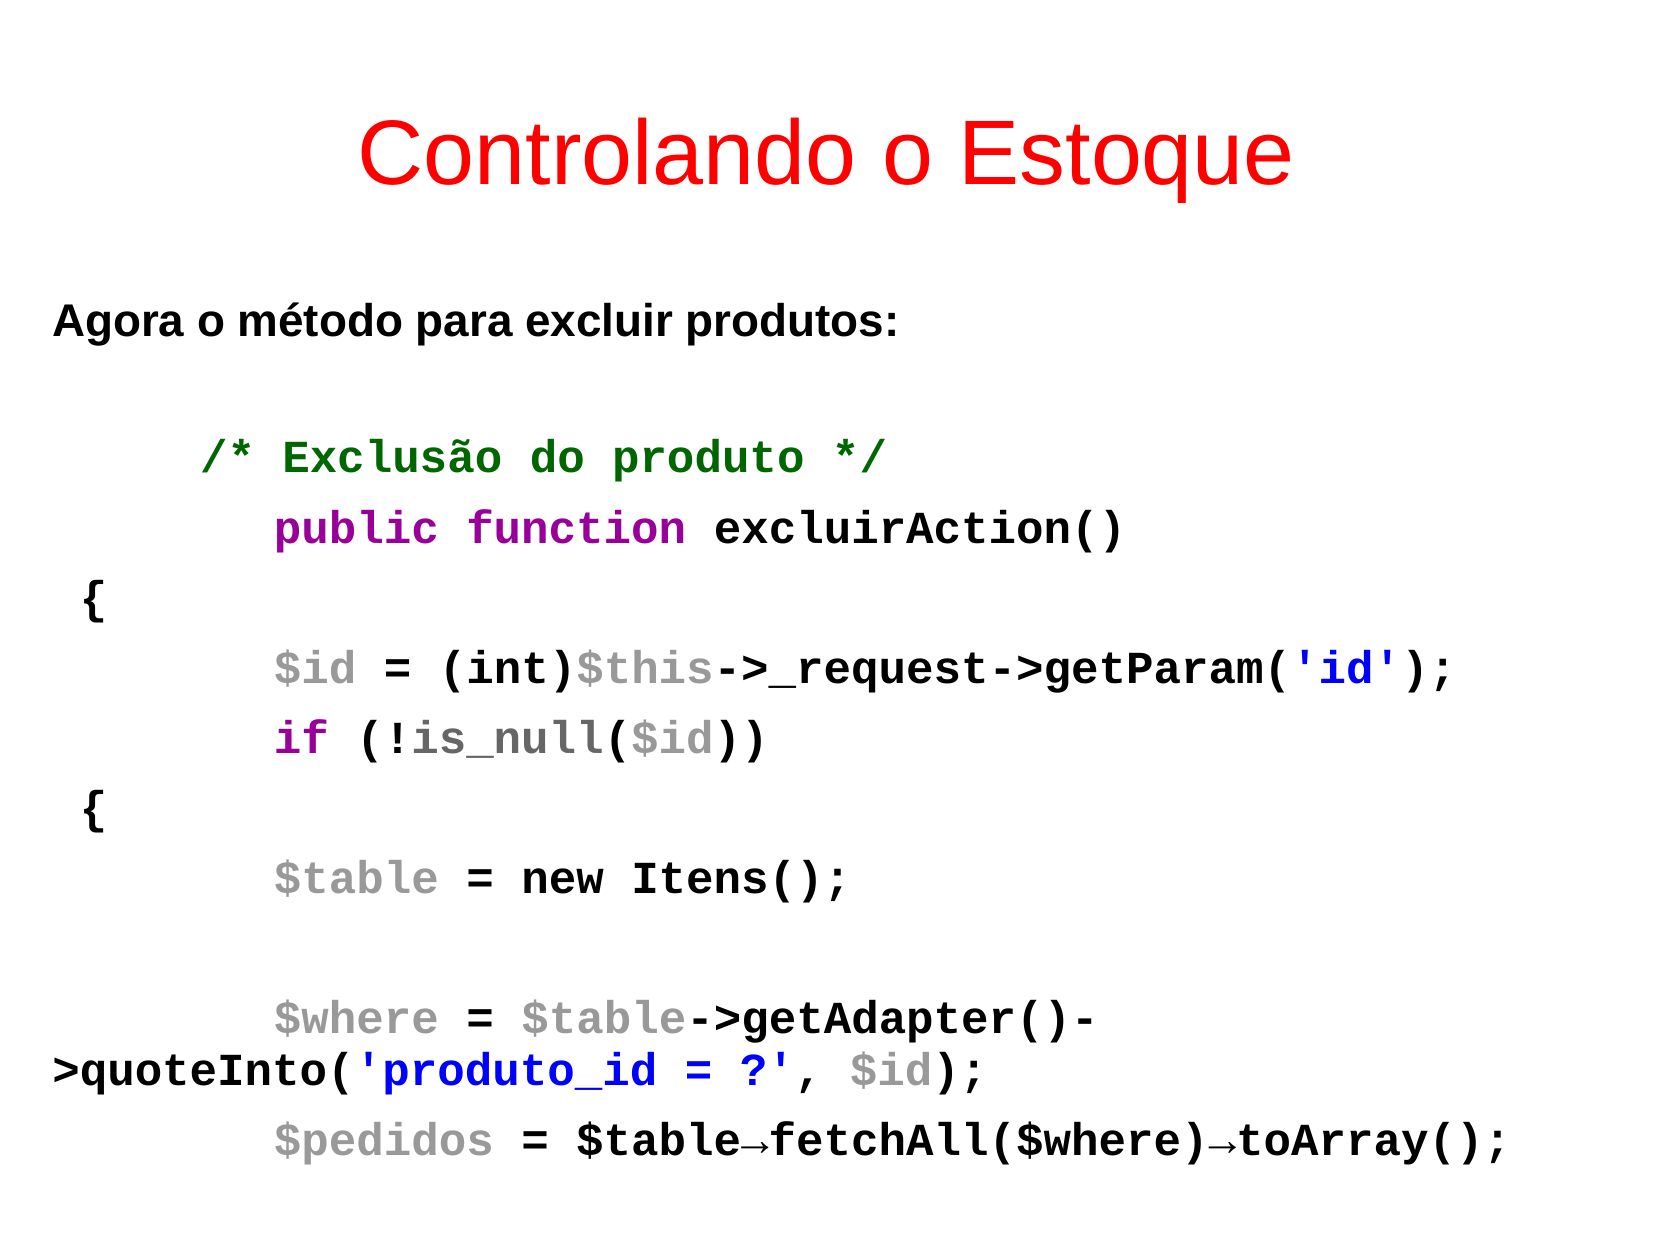

# Controlando o Estoque
Agora o método para excluir produtos:
 		/* Exclusão do produto */
 			public function excluirAction()
 {
 			$id = (int)$this->_request->getParam('id');
 			if (!is_null($id))
 {
 			$table = new Itens();
 			$where = $table->getAdapter()->quoteInto('produto_id = ?', $id);
 		 	$pedidos = $table→fetchAll($where)→toArray();